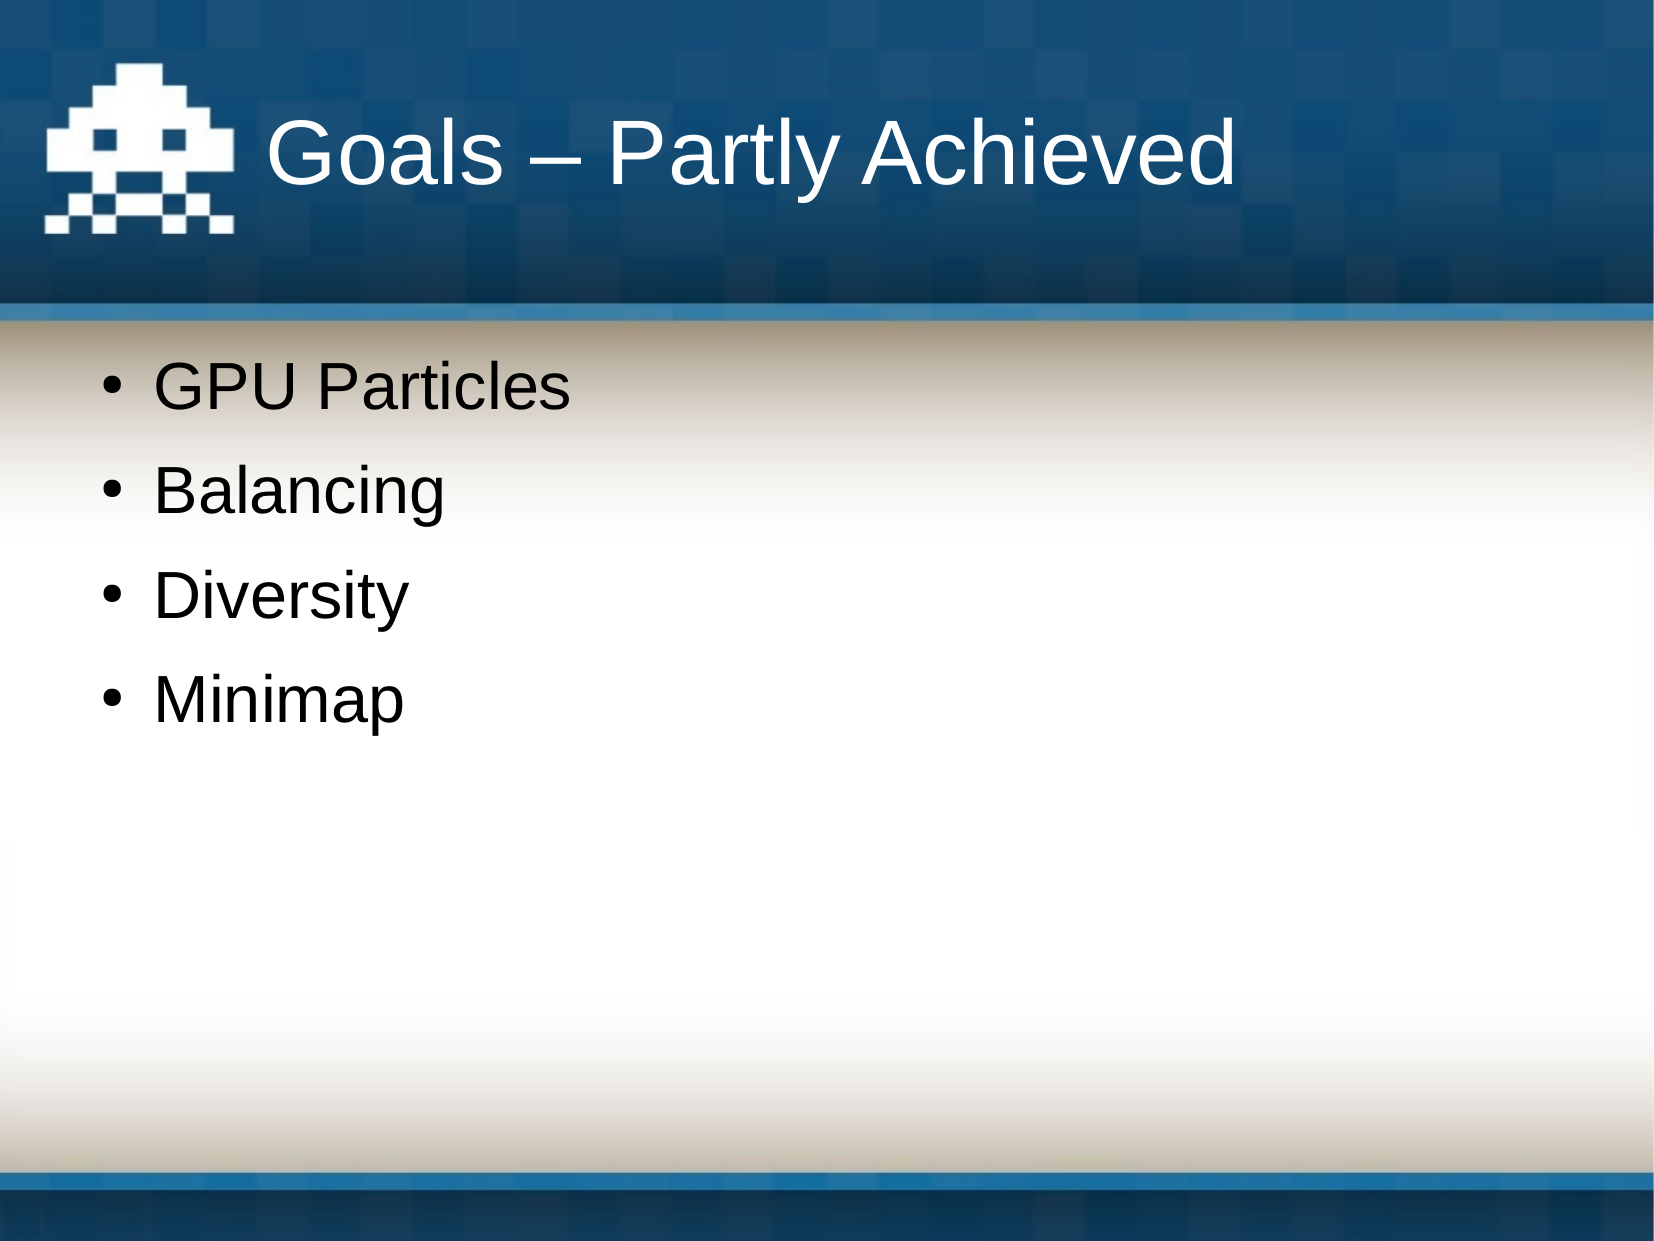

# Goals – Partly Achieved
GPU Particles
Balancing
Diversity
Minimap